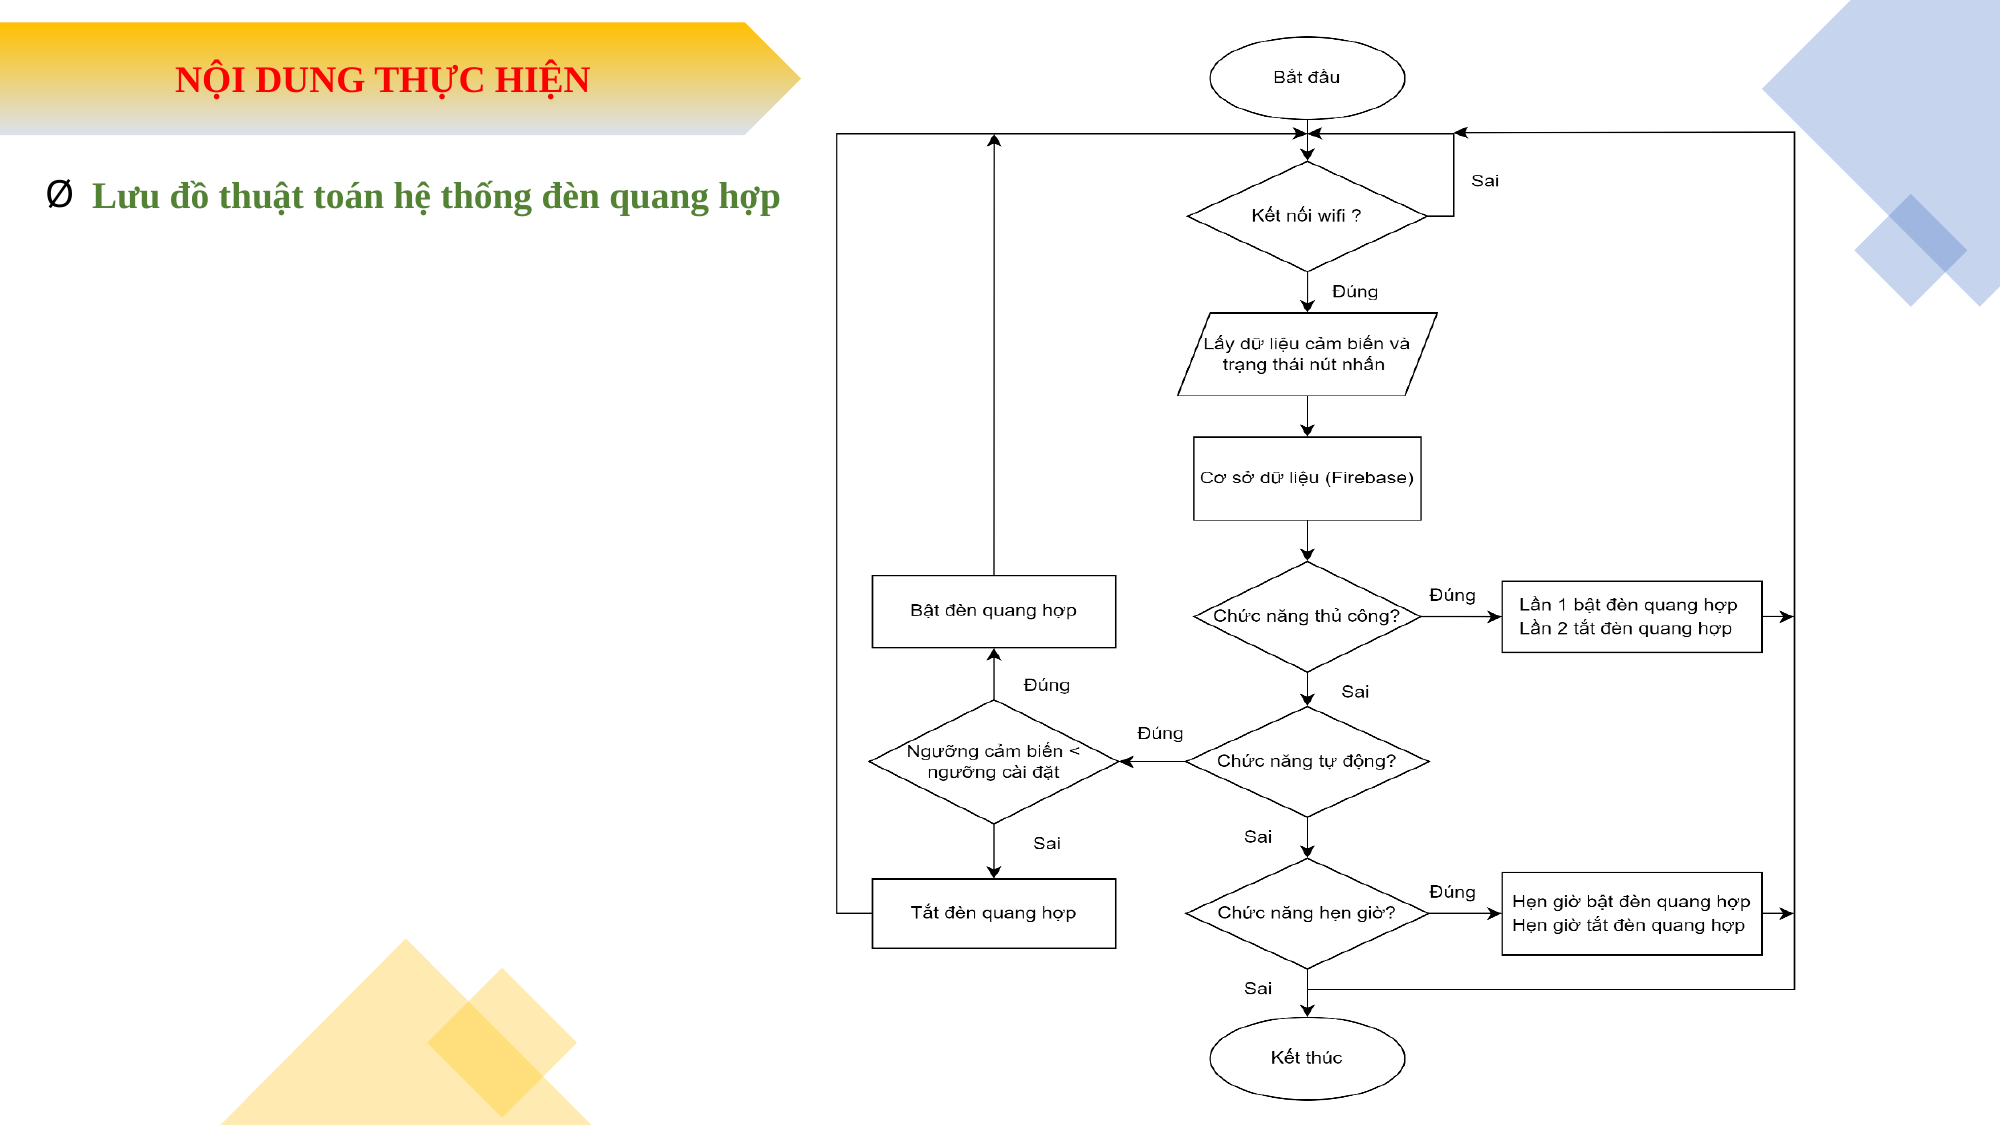

NỘI DUNG THỰC HIỆN
Lưu đồ thuật toán hệ thống đèn quang hợp